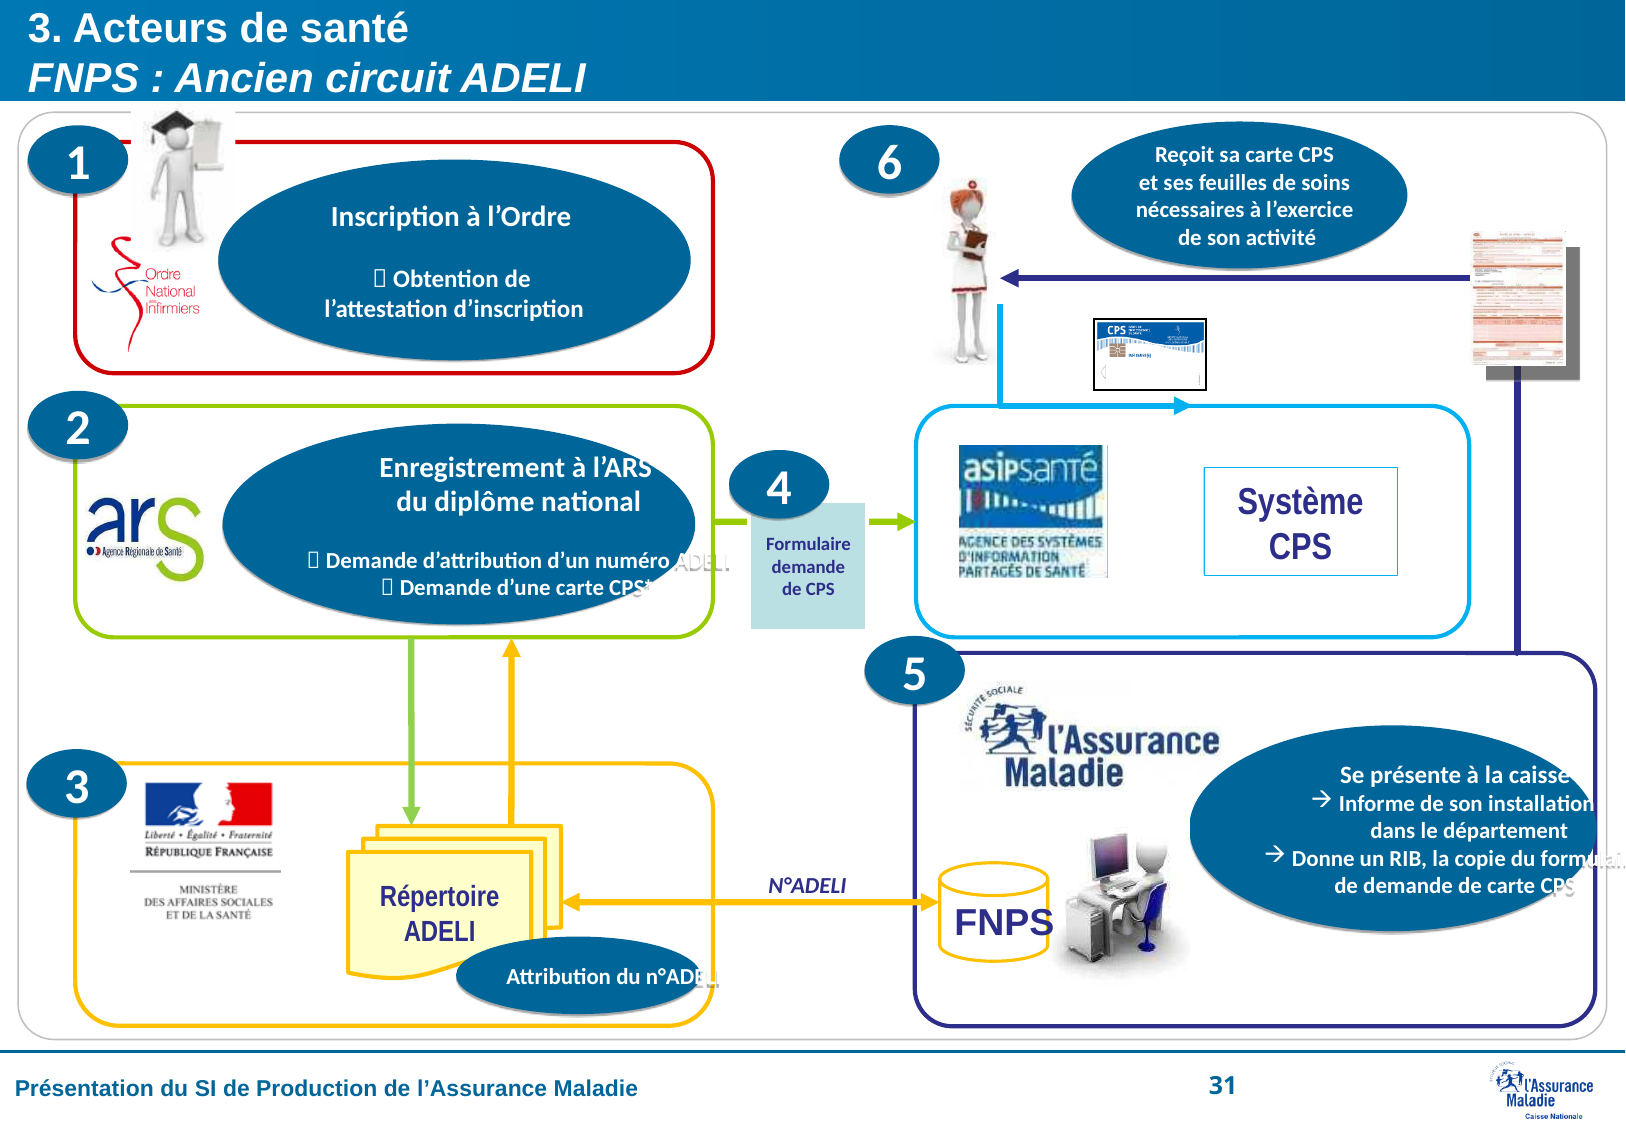

# 3. Acteurs de santé FNPS : Ancien circuit ADELI
Reçoit sa carte CPS
et ses feuilles de soins
nécessaires à l’exercice
de son activité
6
1
Inscription à l’Ordre
 Obtention de
l’attestation d’inscription
2
Enregistrement à l’ARS
du diplôme national
 Demande d’attribution d’un numéro ADELI
 Demande d’une carte CPS*
4
Système CPS
Formulaire demande de CPS
5
Se présente à la caisse
Informe de son installation
dans le département
Donne un RIB, la copie du formulaire
de demande de carte CPS
3
Répertoire ADELI
N°ADELI
FNPS
Attribution du n°ADELI